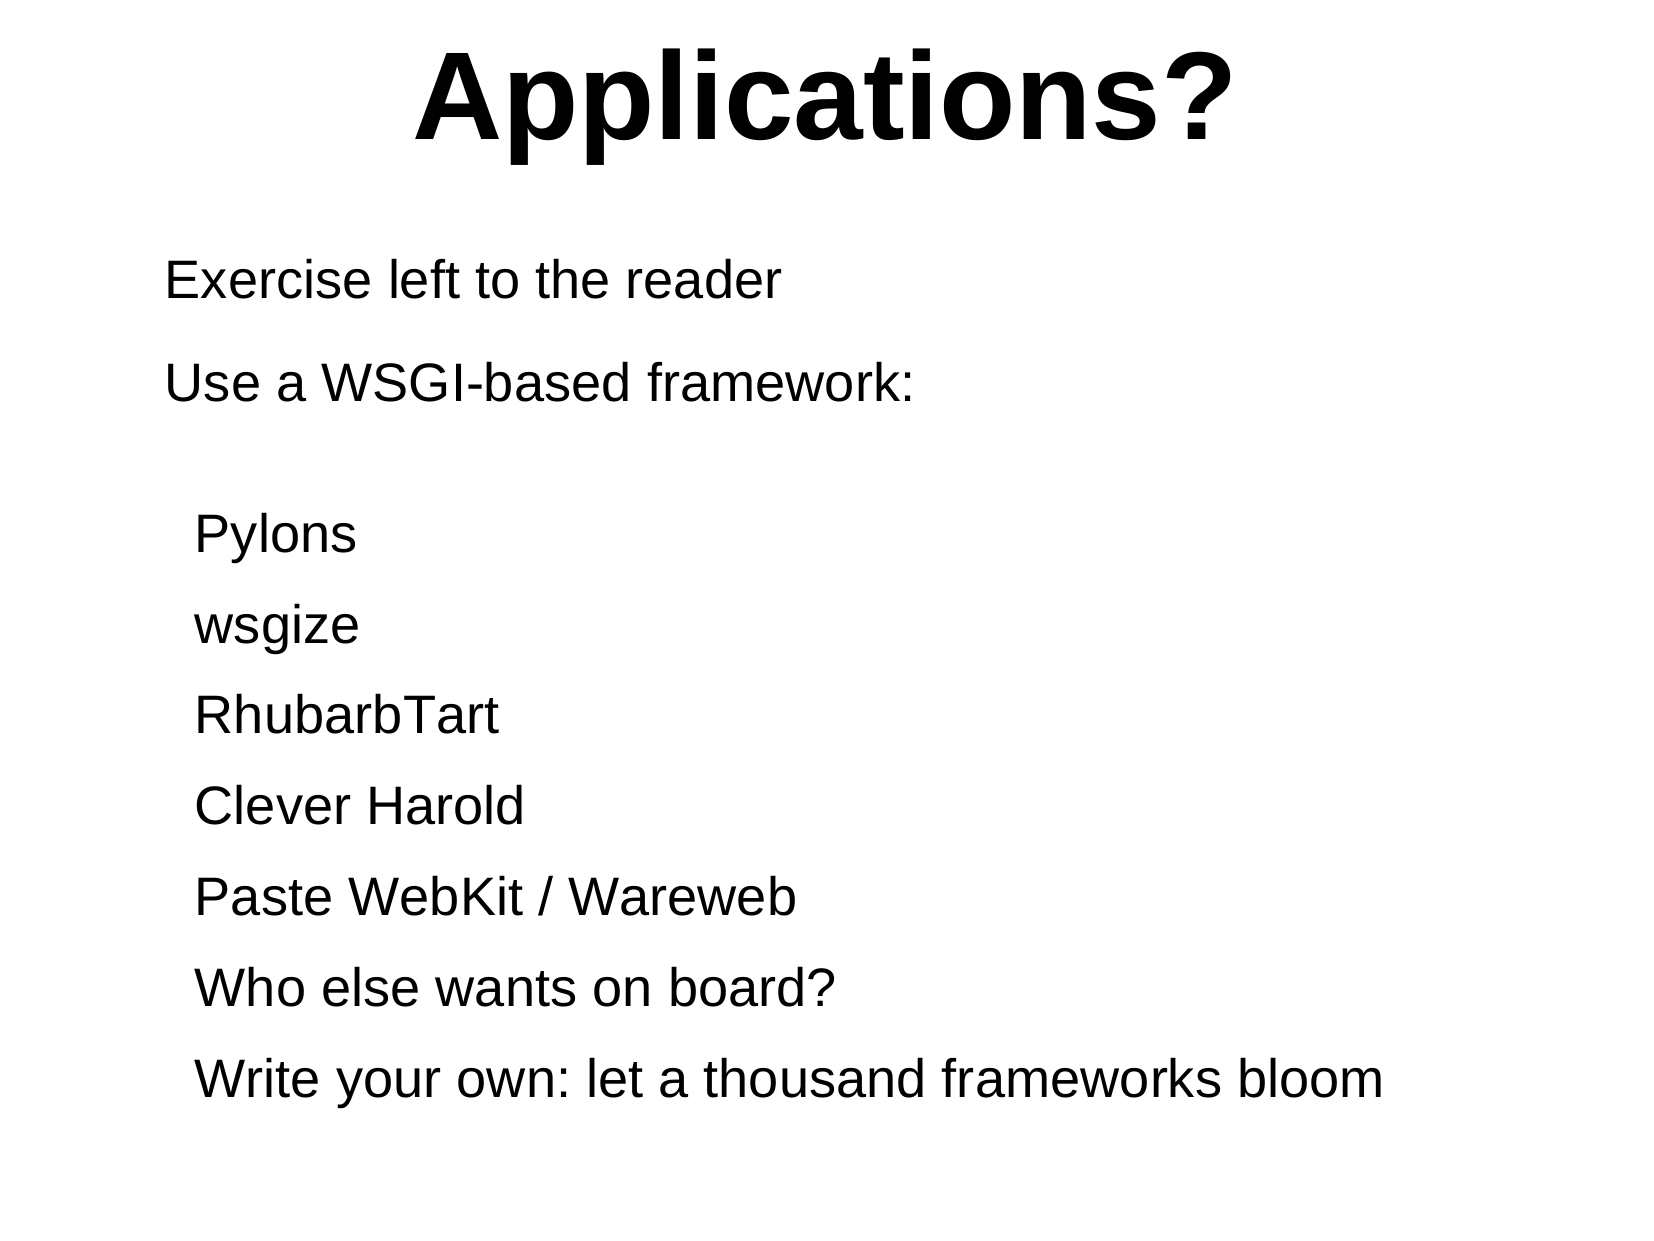

Applications?
Exercise left to the reader
Use a WSGI-based framework:
 Pylons
 wsgize
 RhubarbTart
 Clever Harold
 Paste WebKit / Wareweb
 Who else wants on board?
 Write your own: let a thousand frameworks bloom